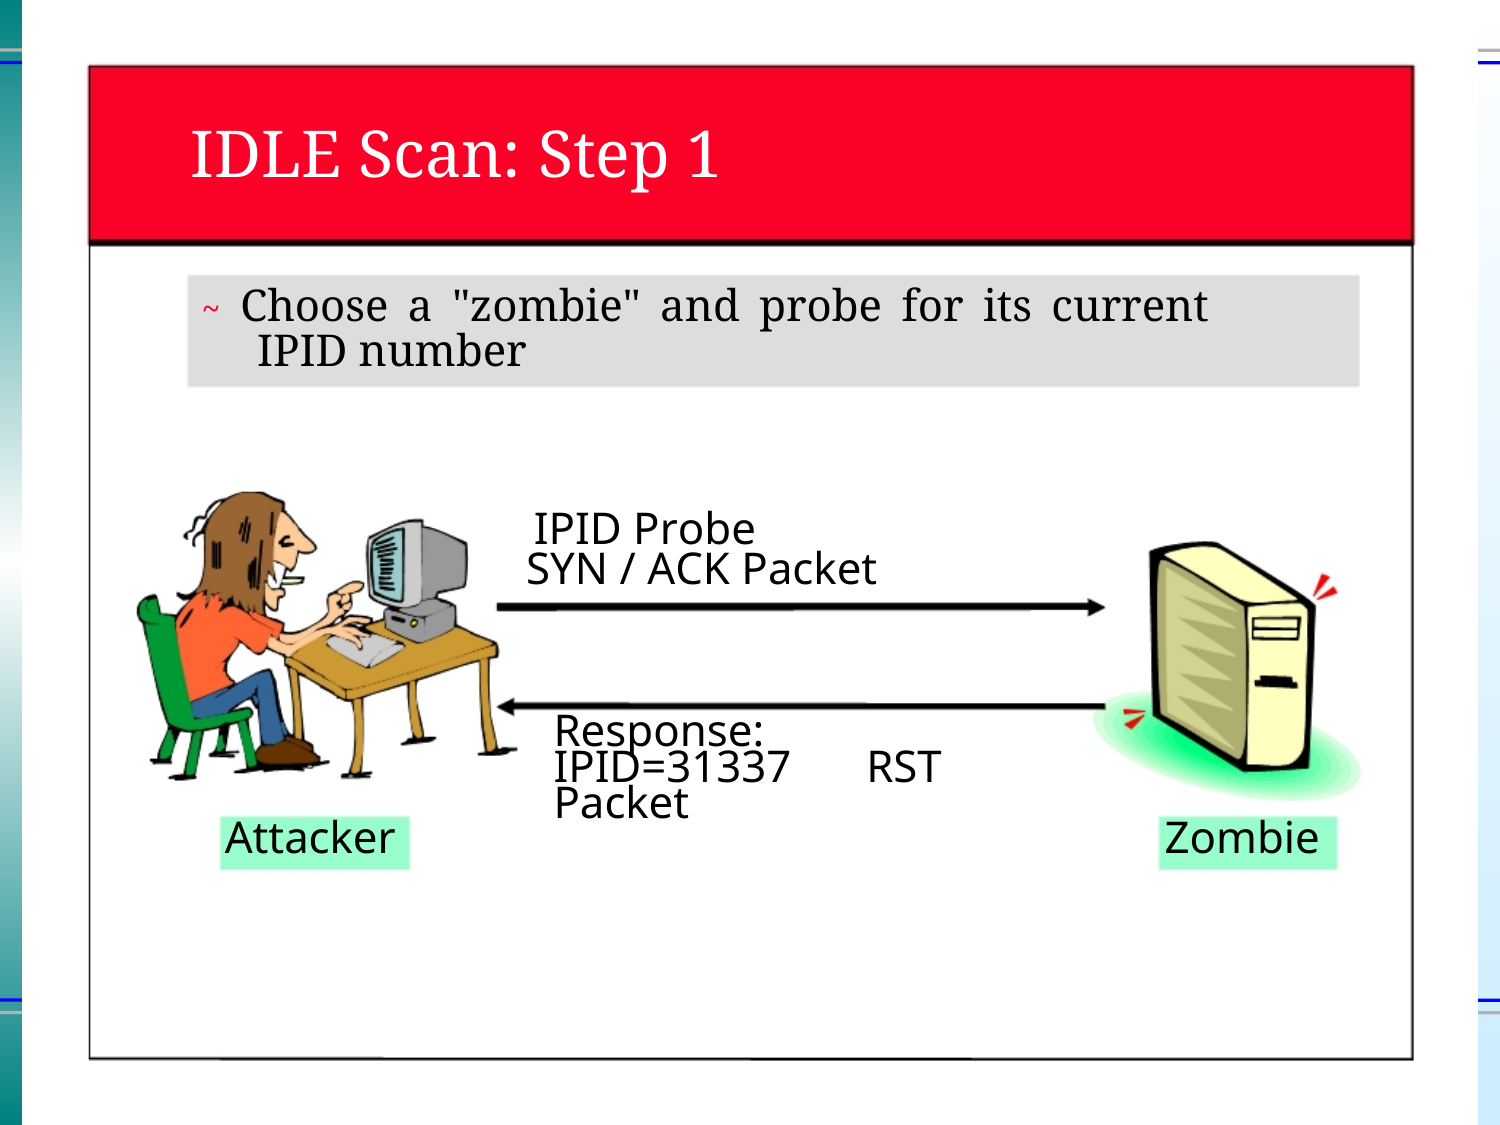

IDLE Scan: Step 1
~ Choose a "zombie" and probe for its current IPID number
IPID Probe
SYN / ACK Packet
Response: IPID=31337 RST Packet
Attacker
Zombie